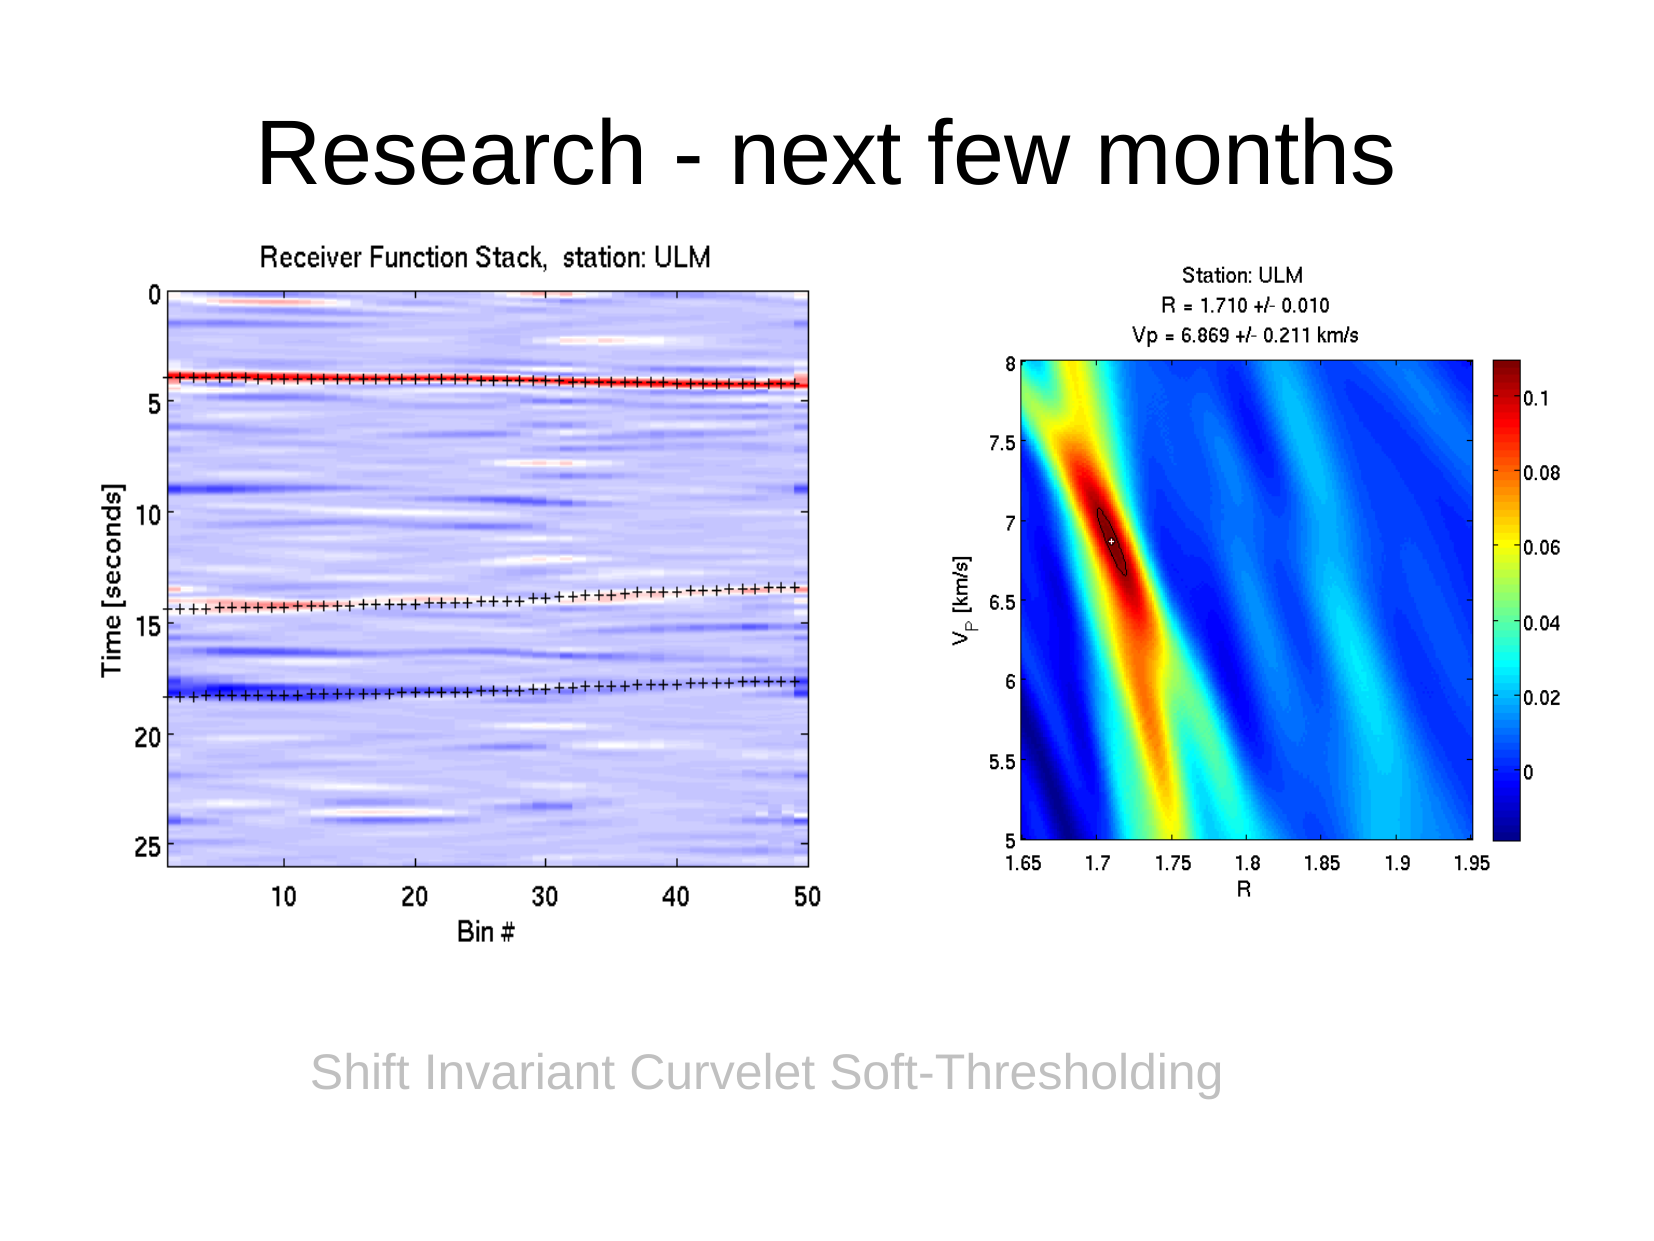

# Research - next few months
Shift Invariant Curvelet Soft-Thresholding